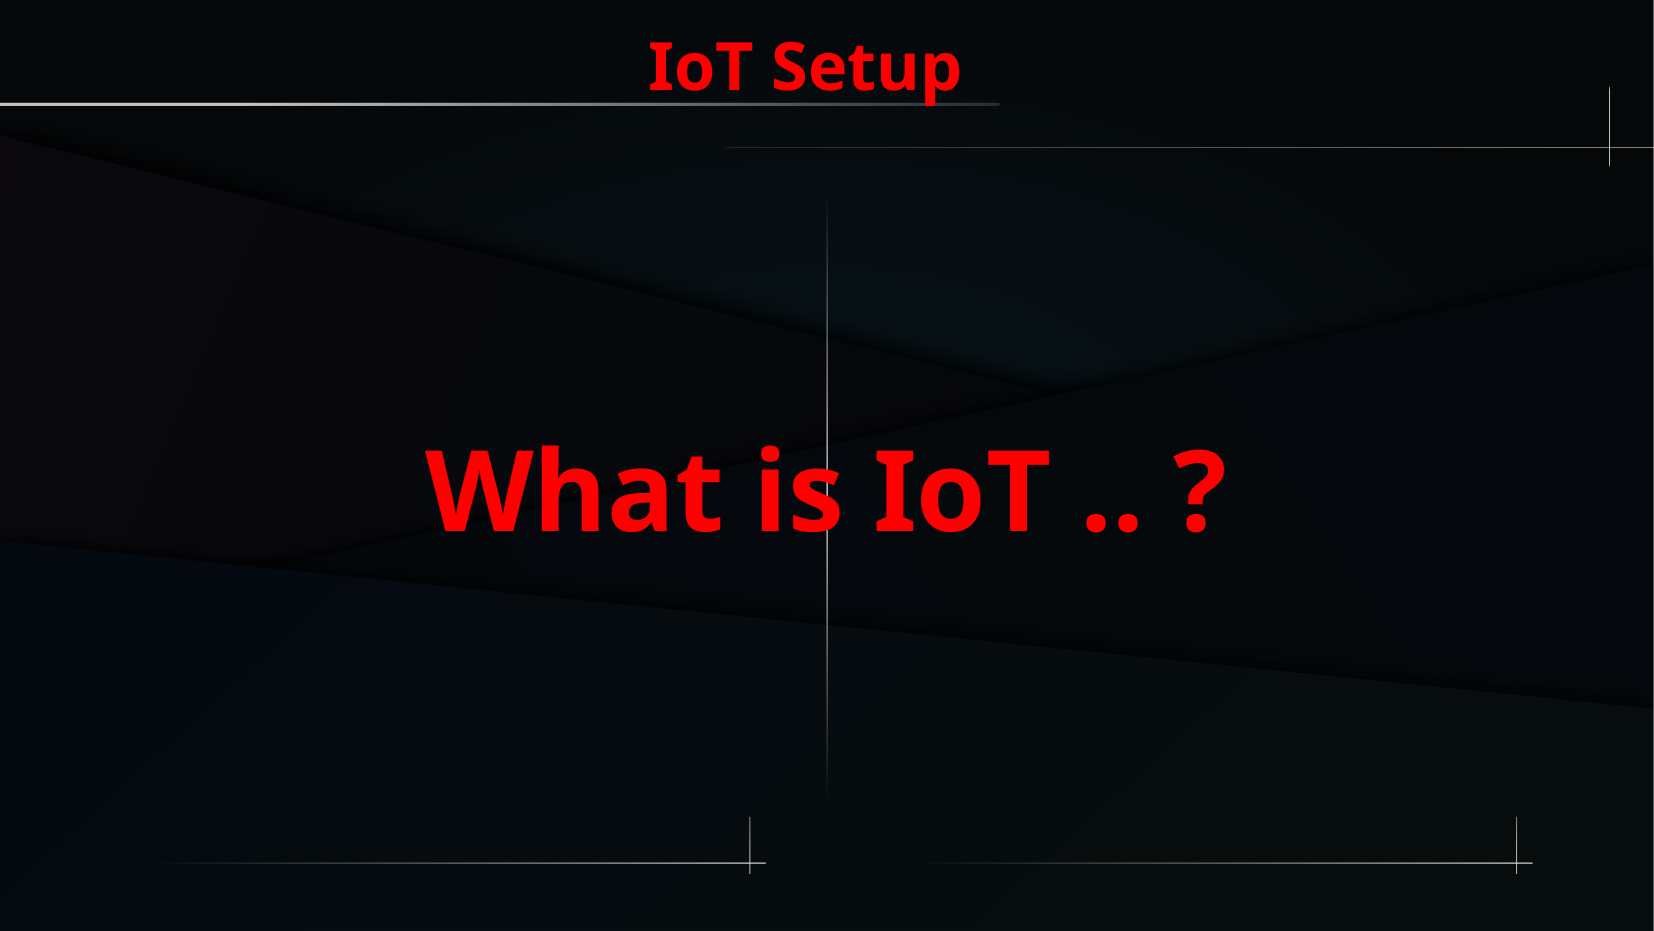

# IoT Setup
What is IoT .. ?